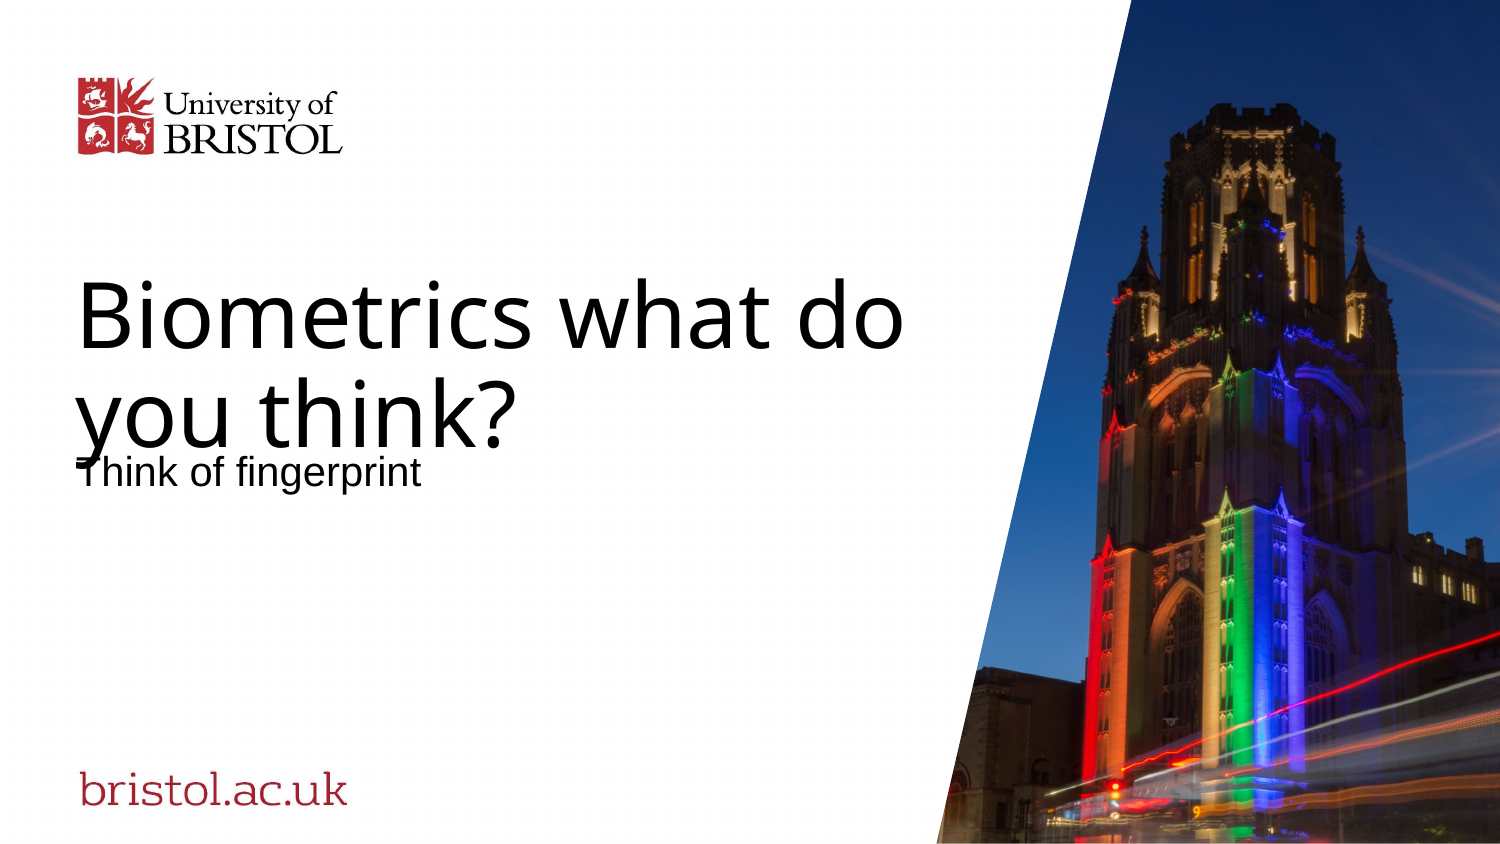

# Biometrics what do you think?
Think of fingerprint